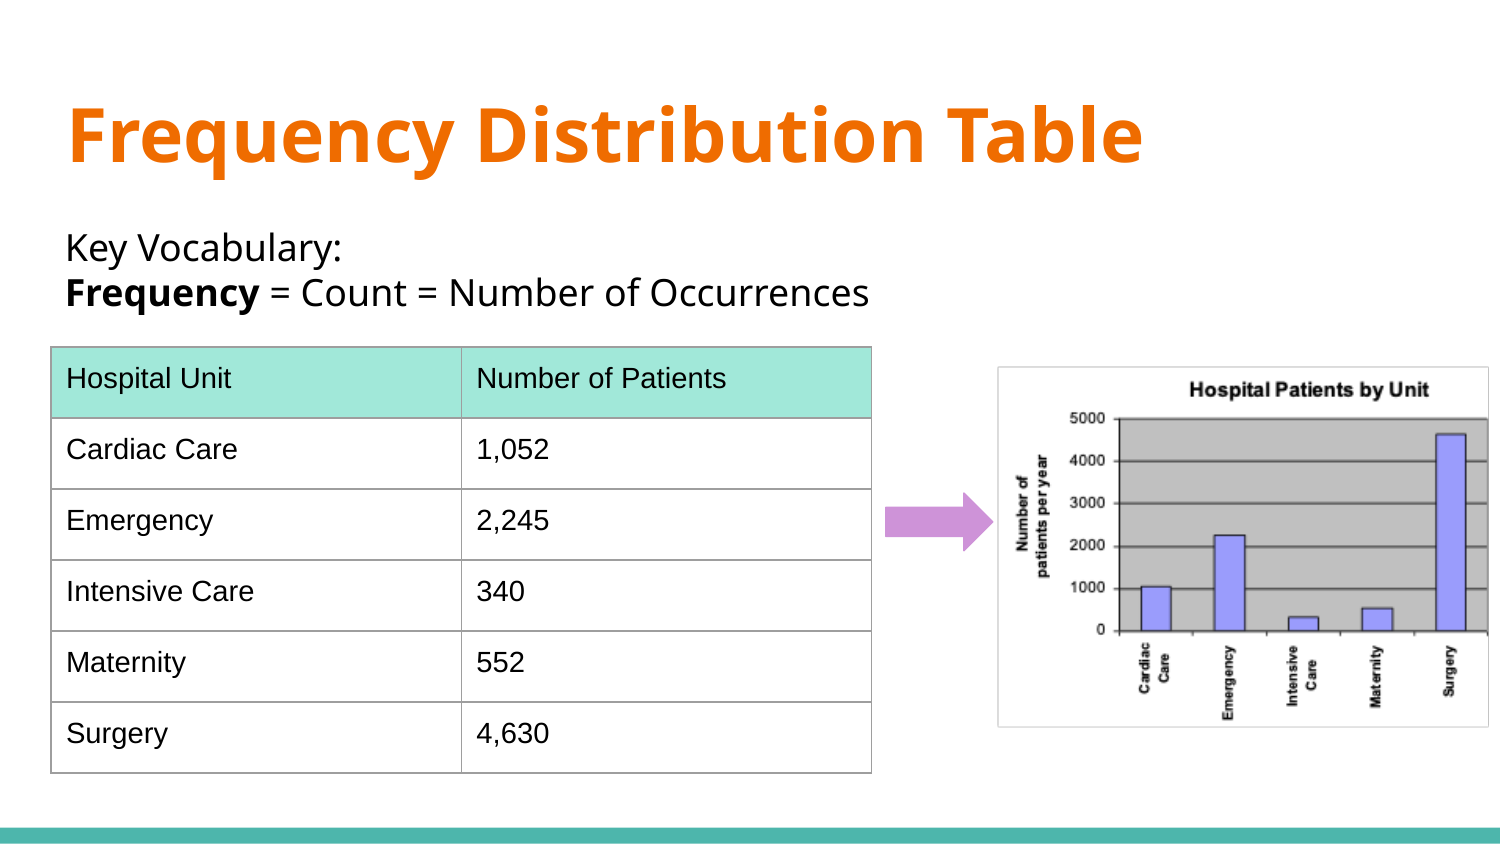

# Frequency Distribution Table
Key Vocabulary:
Frequency = Count = Number of Occurrences
| Hospital Unit | Number of Patients |
| --- | --- |
| Cardiac Care | 1,052 |
| Emergency | 2,245 |
| Intensive Care | 340 |
| Maternity | 552 |
| Surgery | 4,630 |